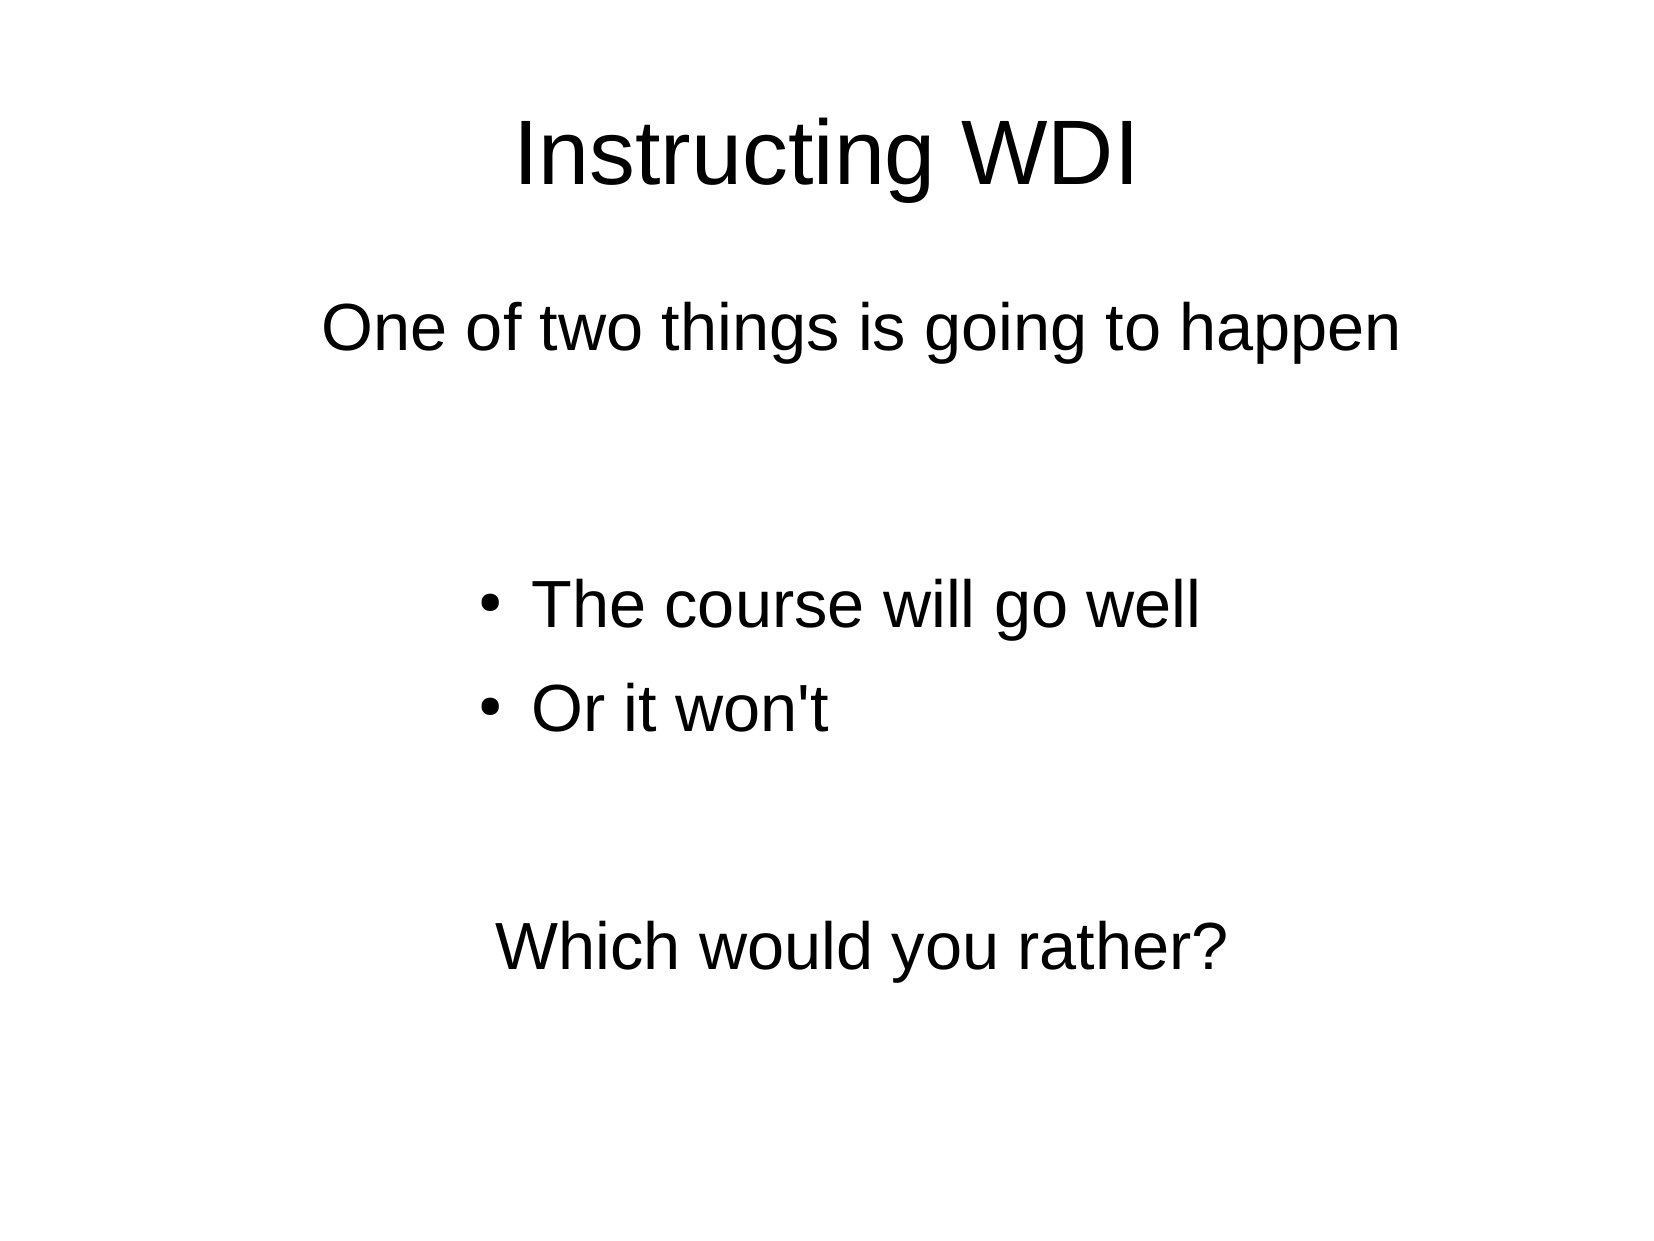

# Instructing WDI
One of two things is going to happen
The course will go well
Or it won't
Which would you rather?